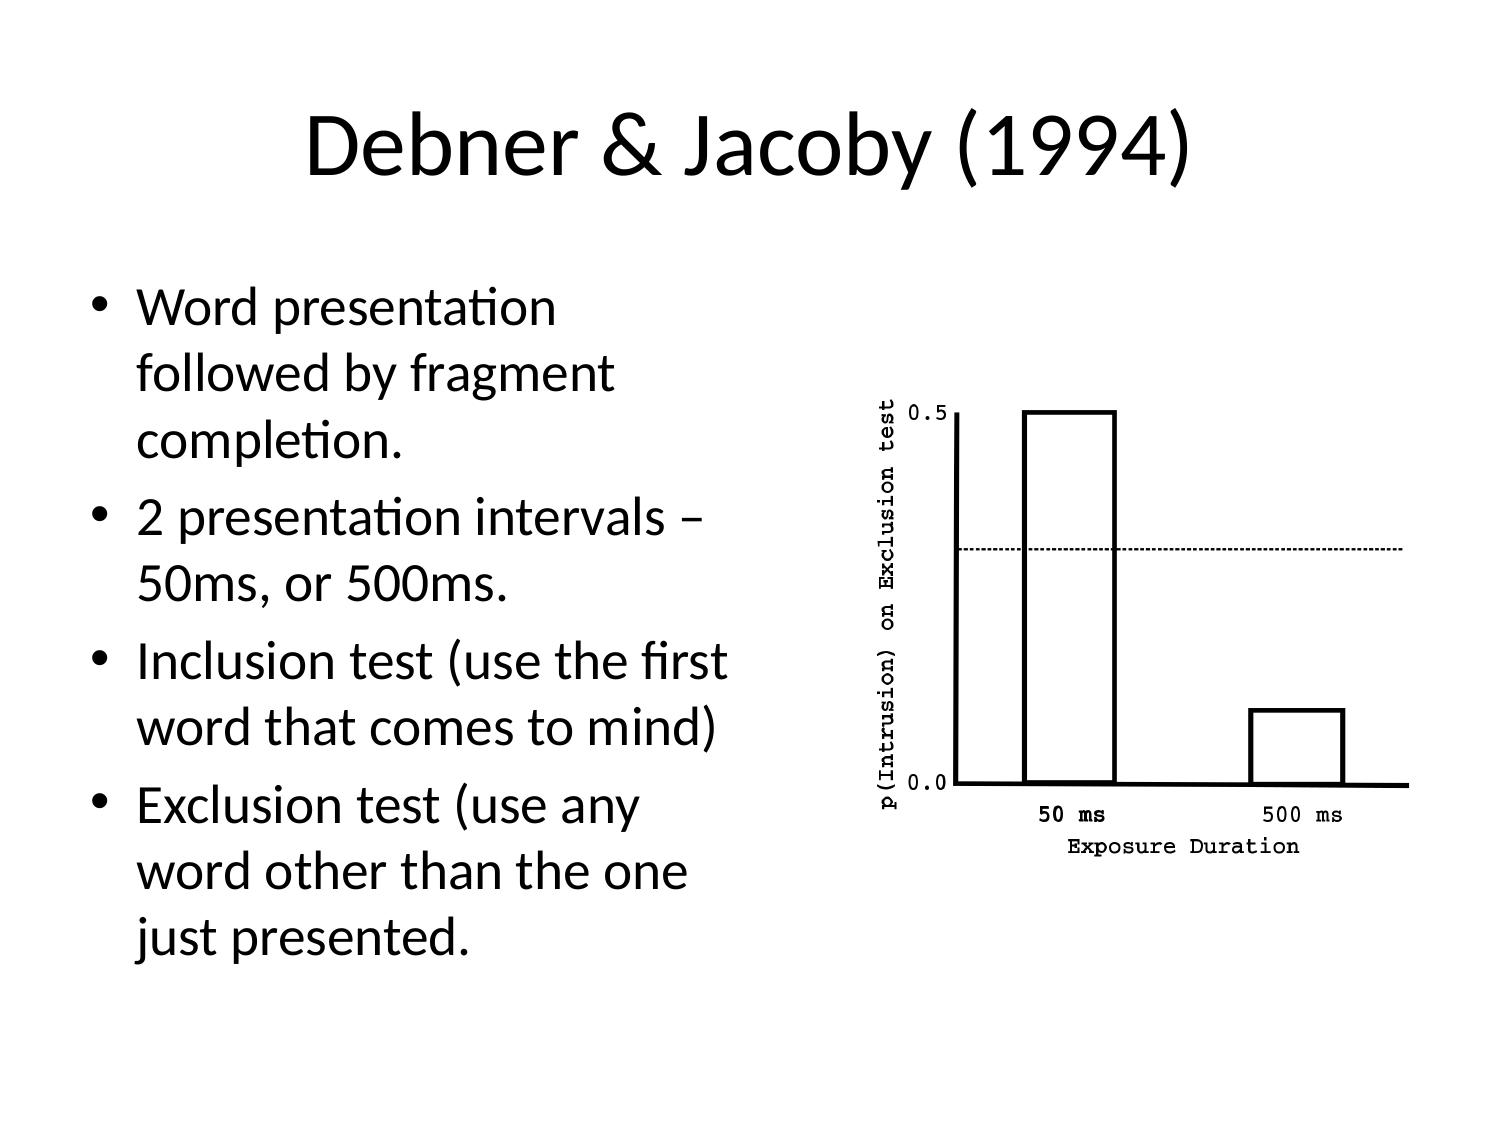

# Debner & Jacoby (1994)
Word presentation followed by fragment completion.
2 presentation intervals – 50ms, or 500ms.
Inclusion test (use the first word that comes to mind)
Exclusion test (use any word other than the one just presented.